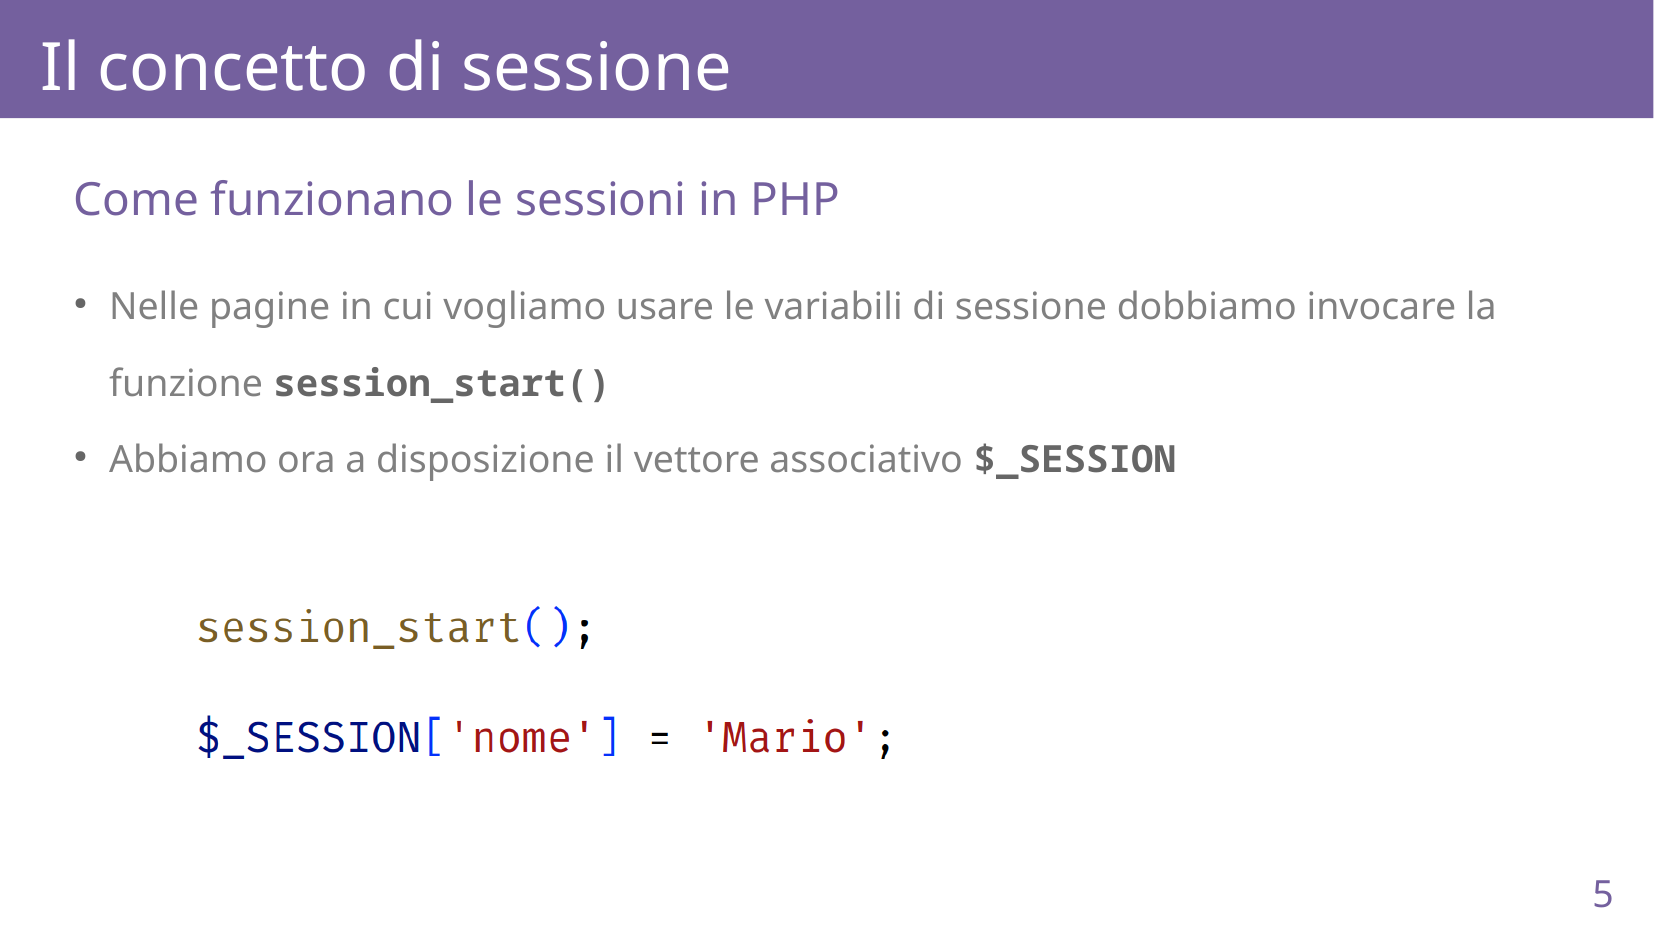

Il concetto di sessione
Come funzionano le sessioni in PHP
Nelle pagine in cui vogliamo usare le variabili di sessione dobbiamo invocare la
funzione session_start()
Abbiamo ora a disposizione il vettore associativo $_SESSION